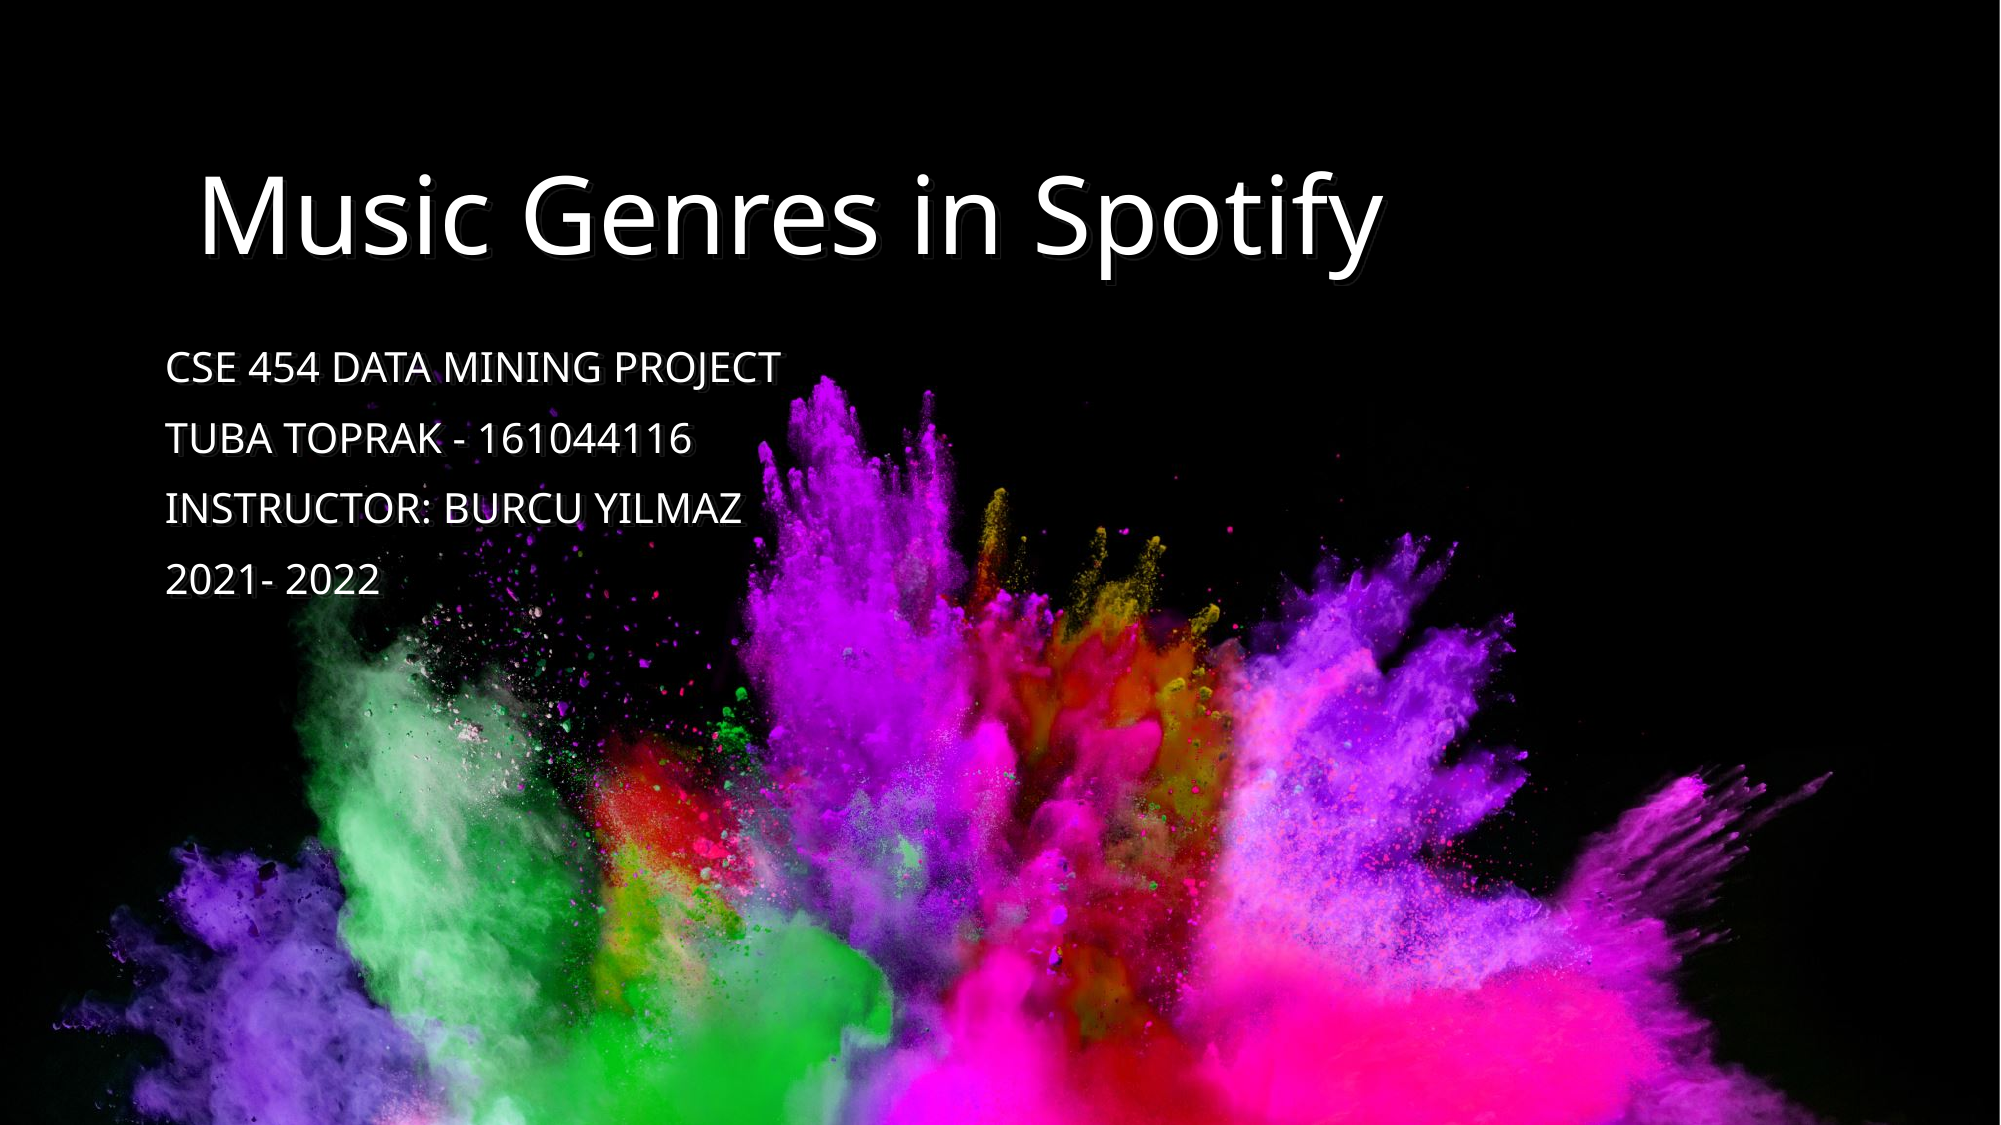

# Music Genres in Spotify
CSE 454 DATA MINING PROJECT
TUBA TOPRAK - 161044116
Instructor: BURCU YILMAZ
2021- 2022